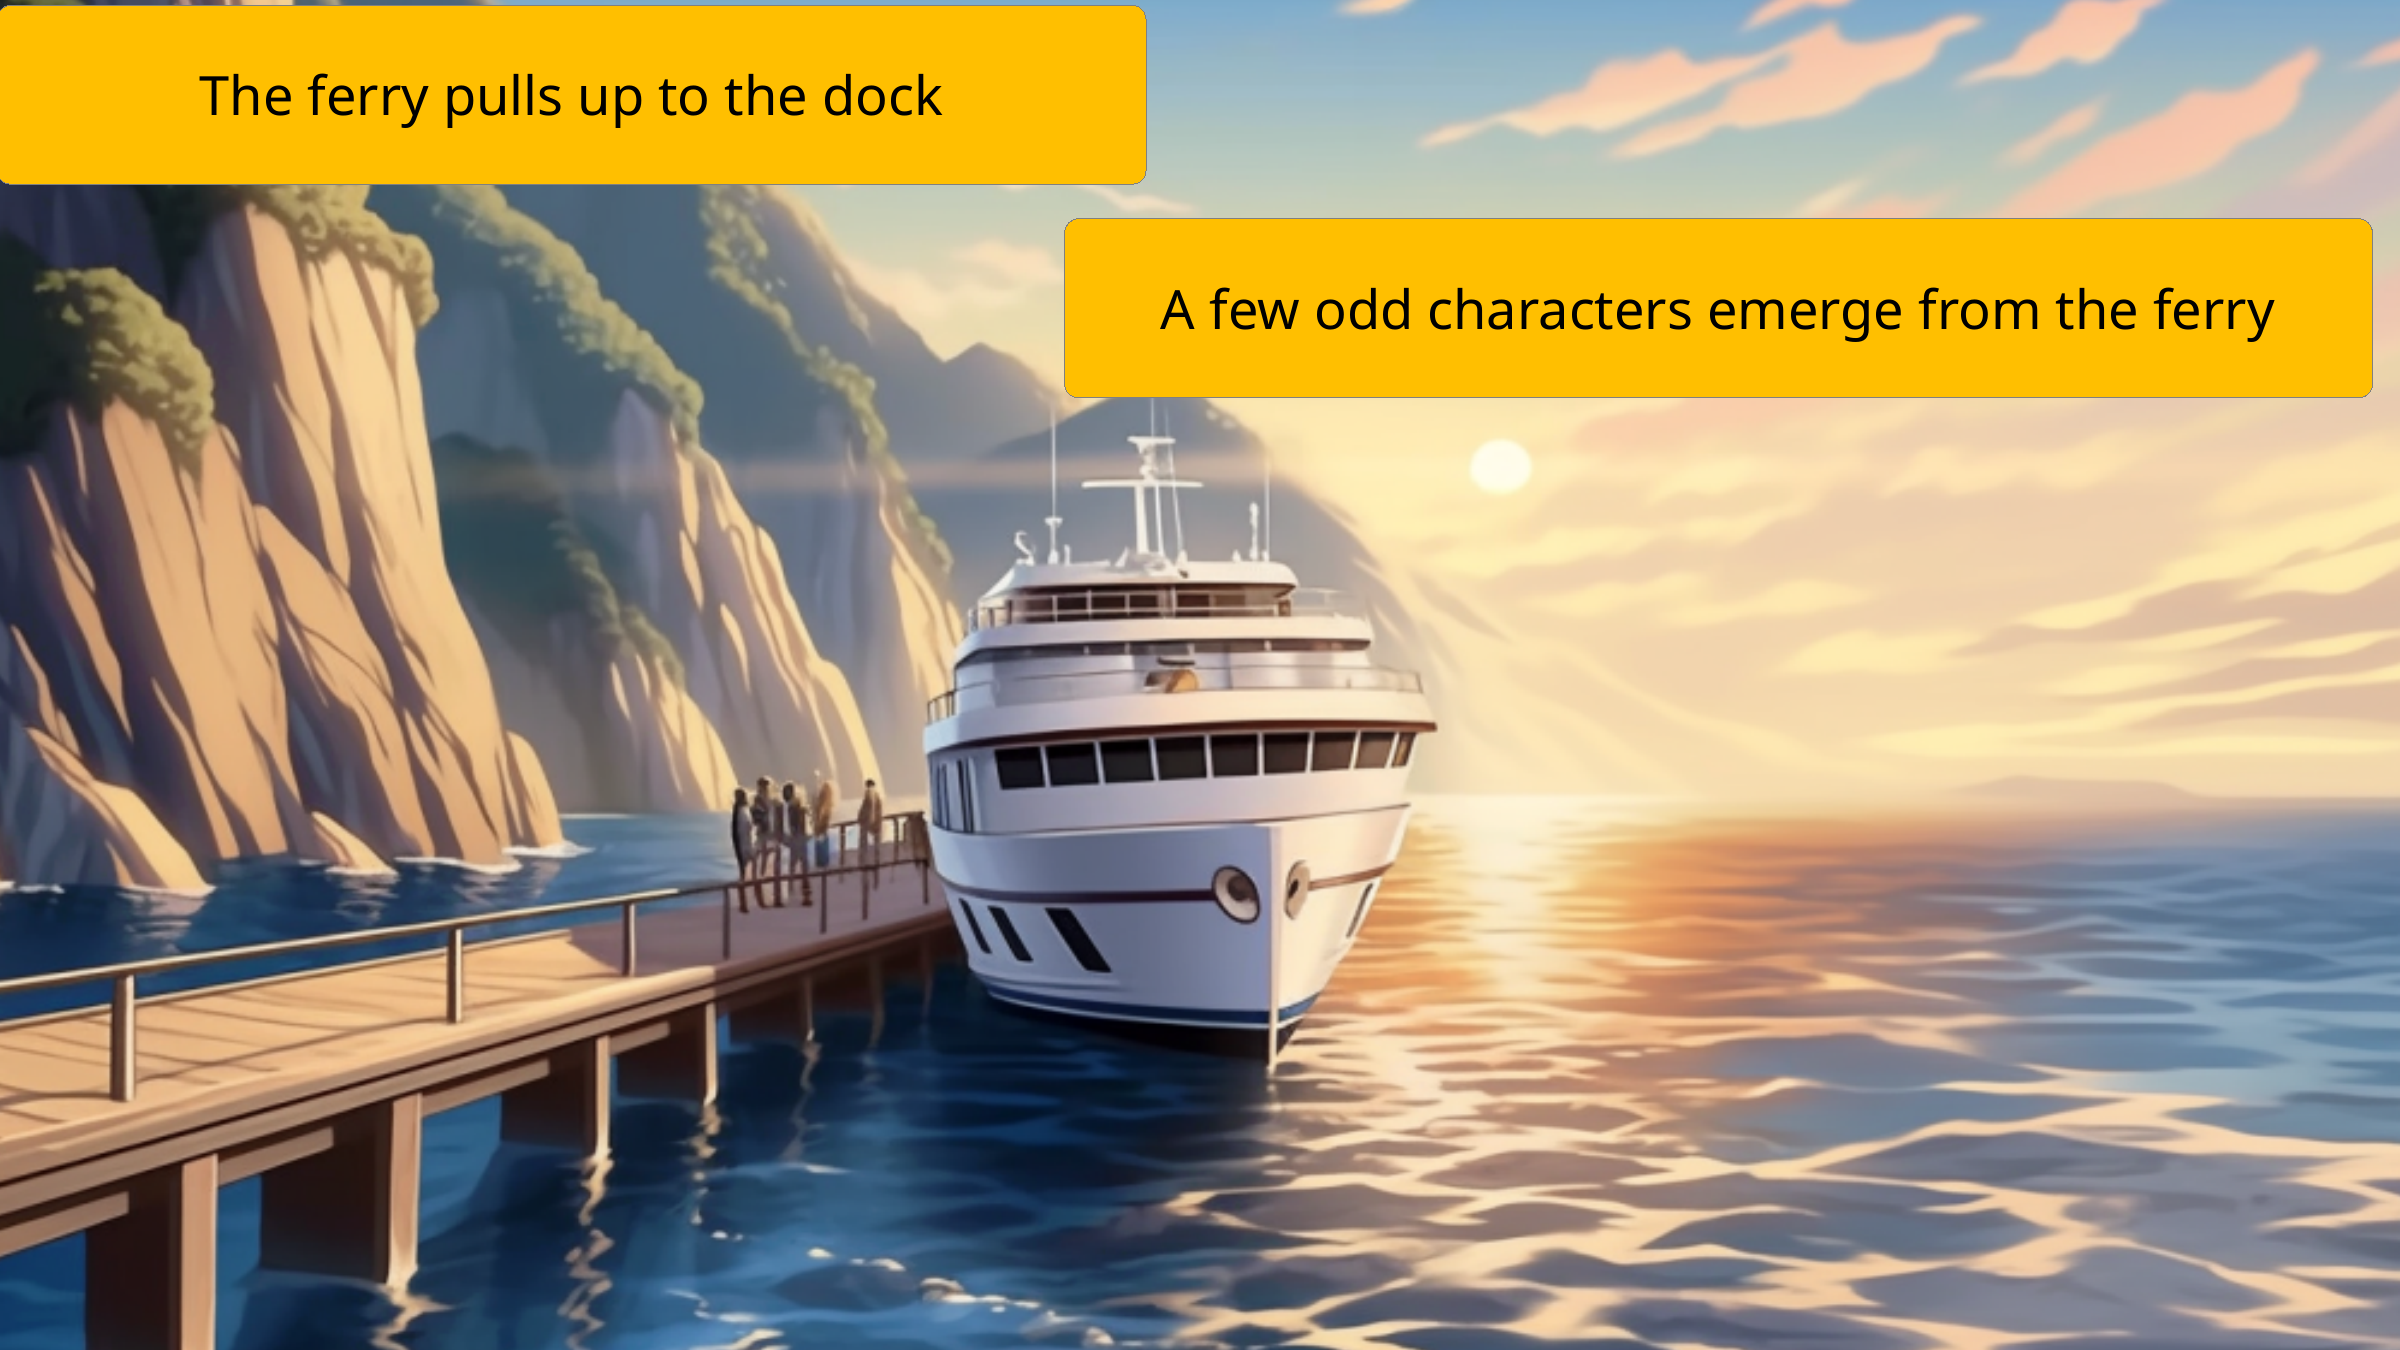

The ferry pulls up to the dock
A few odd characters emerge from the ferry